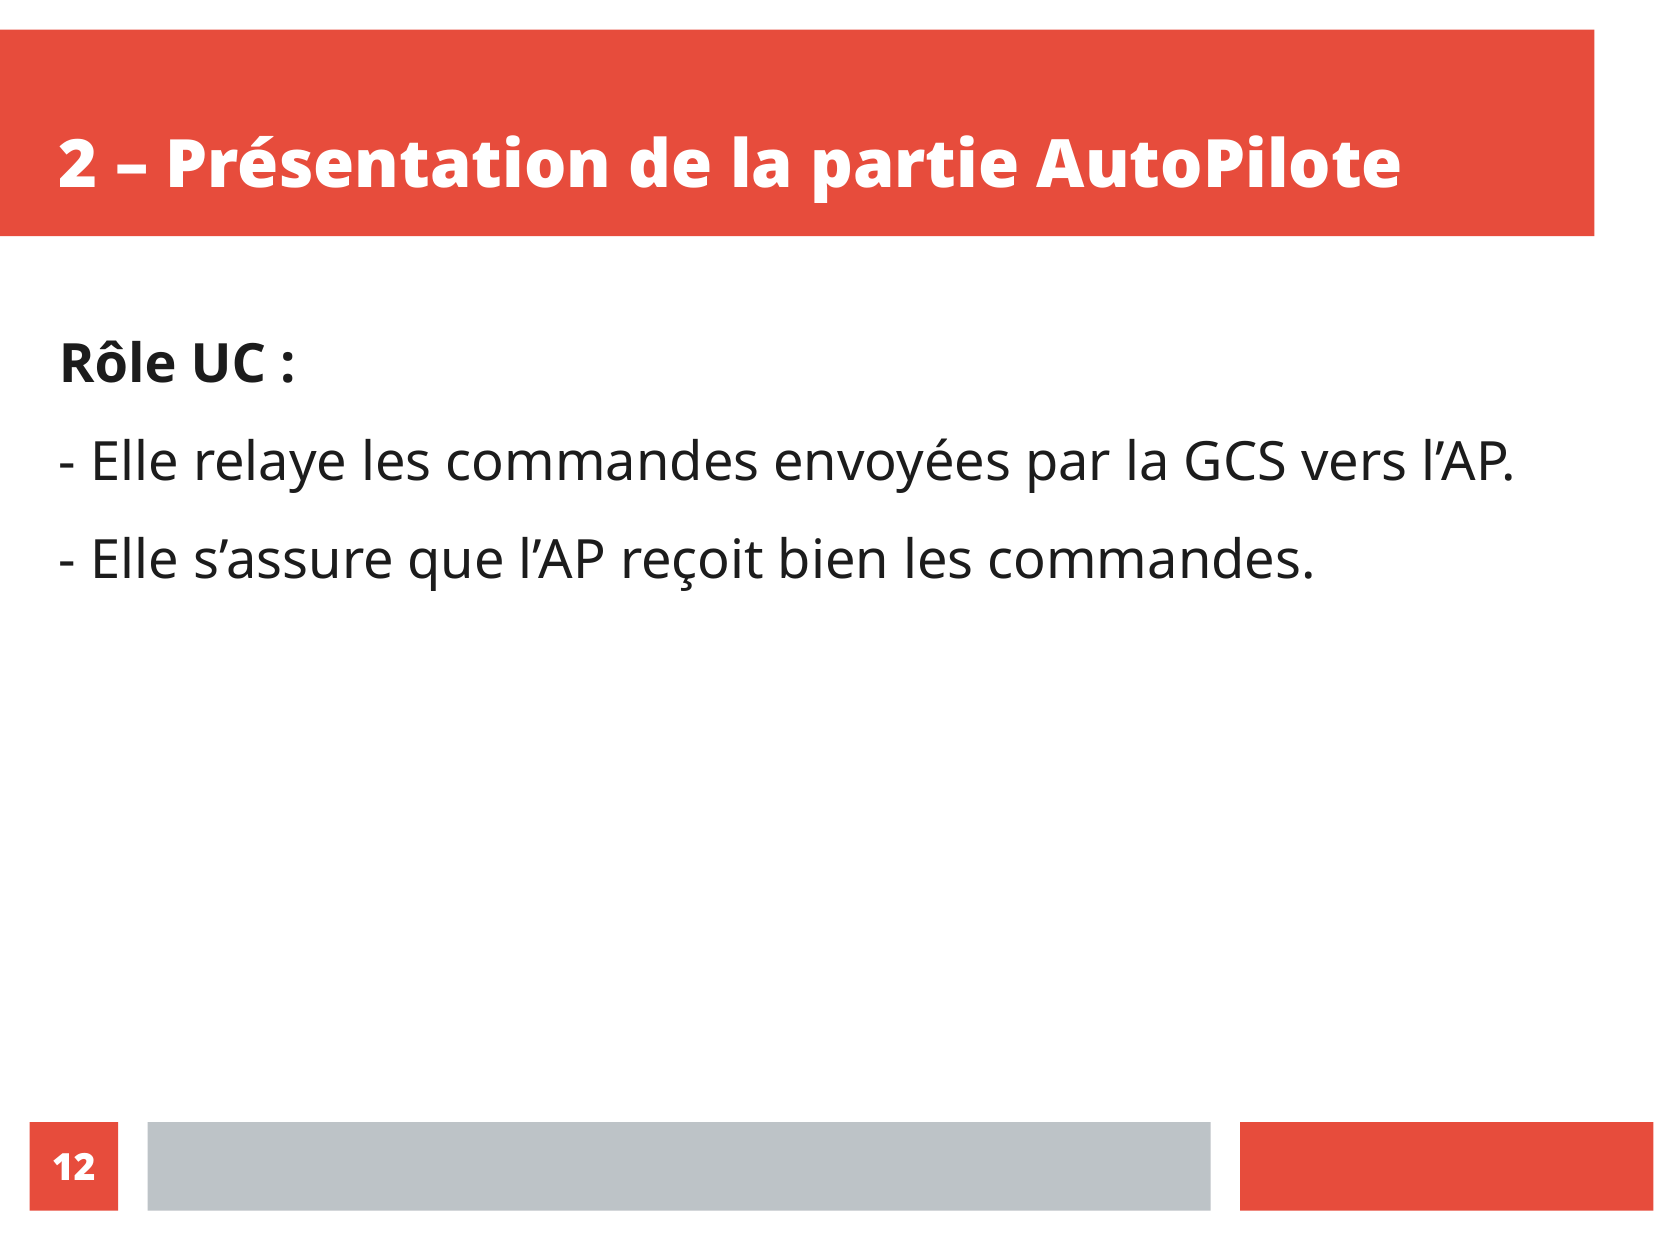

# 2 – Présentation de la partie AutoPilote
Rôle UC :
- Elle relaye les commandes envoyées par la GCS vers l’AP.
- Elle s’assure que l’AP reçoit bien les commandes.
12